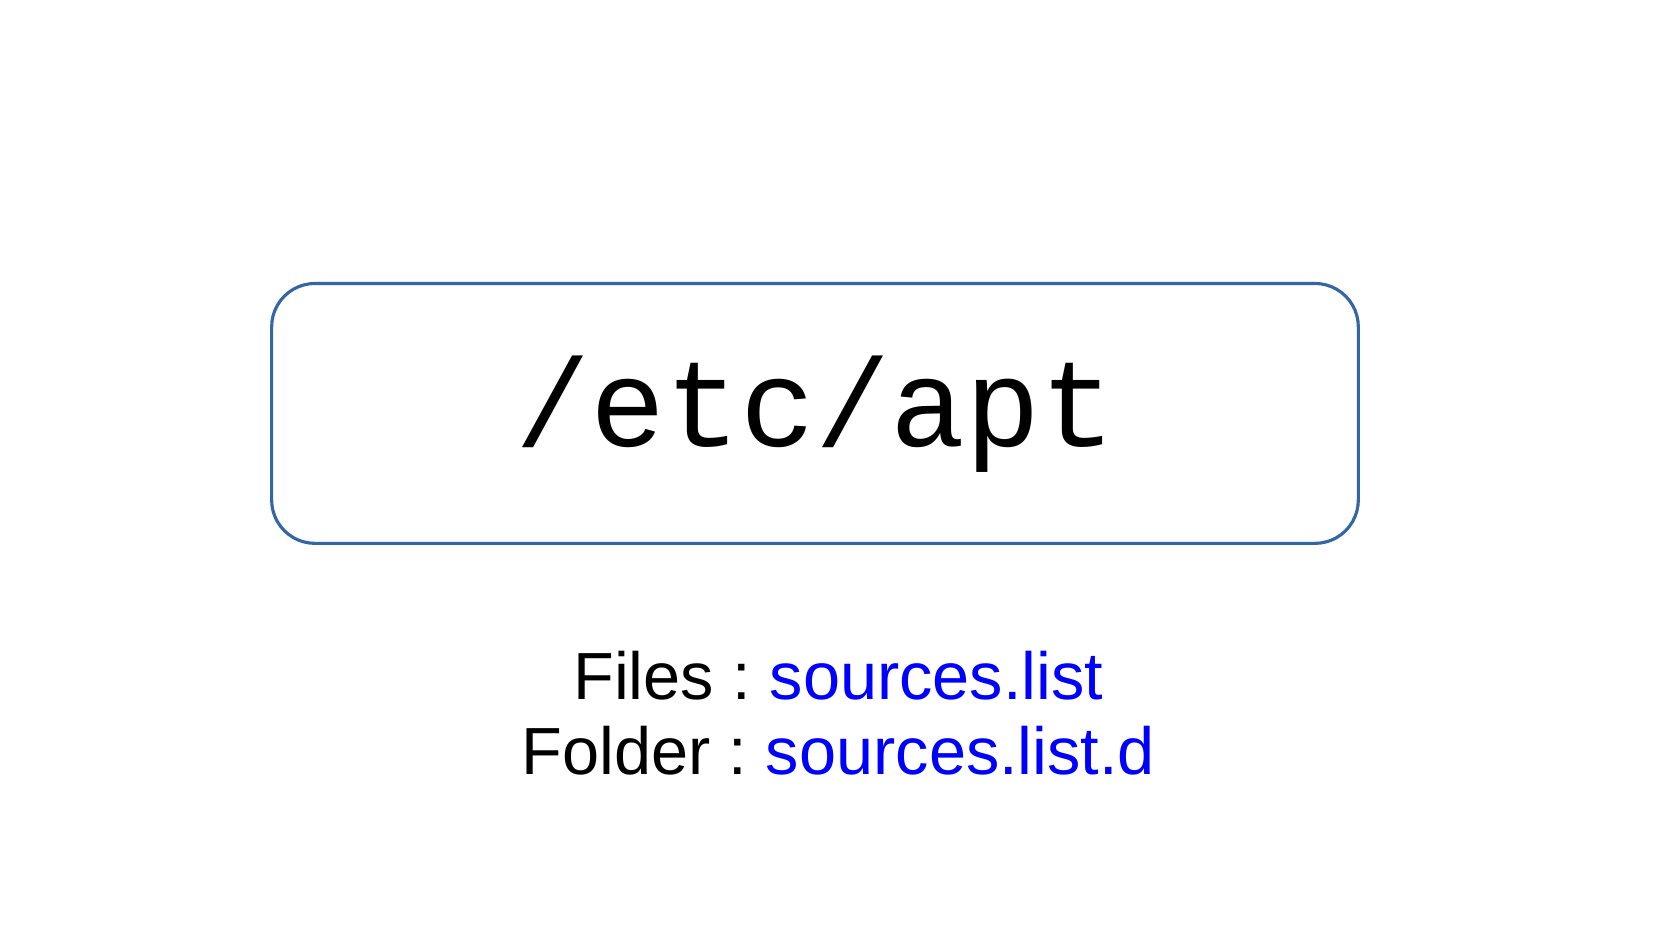

/etc/apt
# Files : sources.list
Folder : sources.list.d